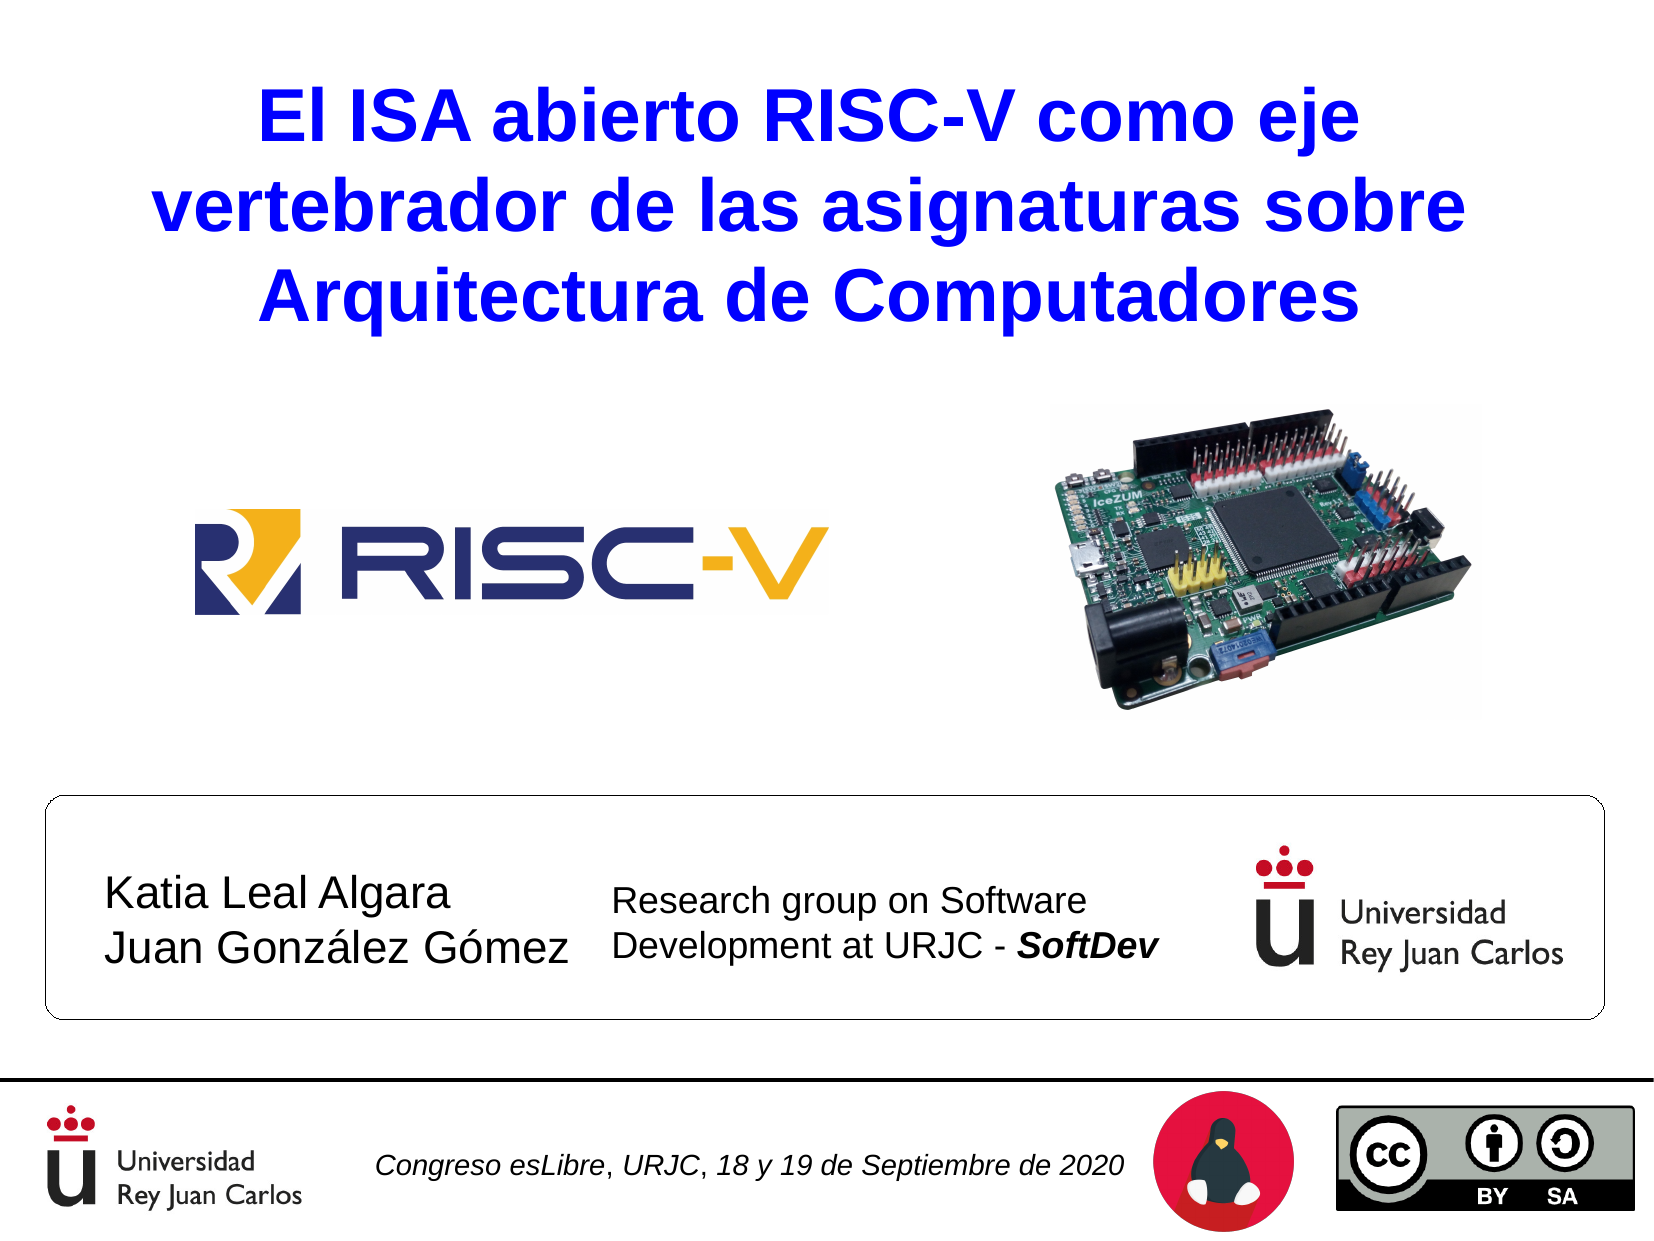

El ISA abierto RISC-V como eje vertebrador de las asignaturas sobre Arquitectura de Computadores
Katia Leal Algara
Juan González Gómez
Research group on Software Development at URJC - SoftDev
Congreso esLibre, URJC, 18 y 19 de Septiembre de 2020